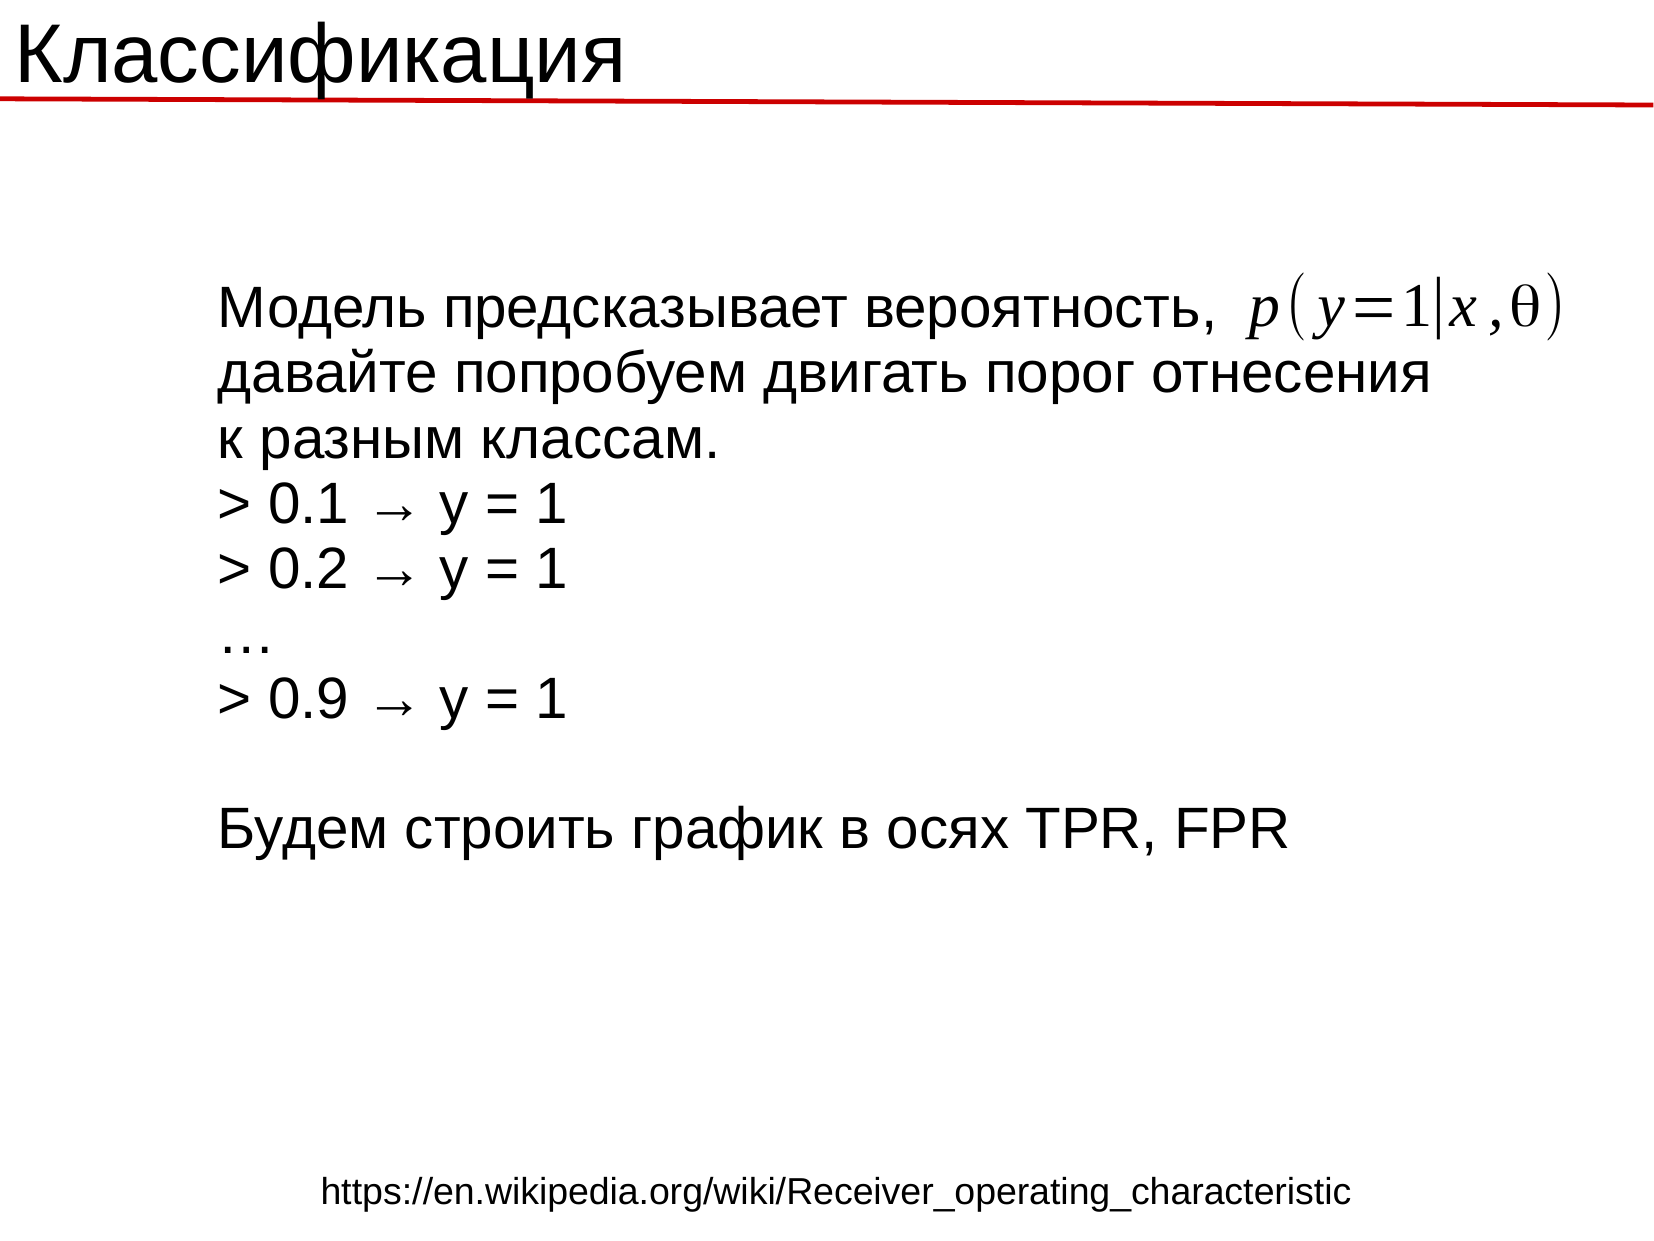

Классификация
Модель предсказывает вероятность, давайте попробуем двигать порог отнесения к разным классам.
> 0.1 → y = 1
> 0.2 → y = 1
…
> 0.9 → y = 1
Будем строить график в осях TPR, FPR
https://en.wikipedia.org/wiki/Receiver_operating_characteristic